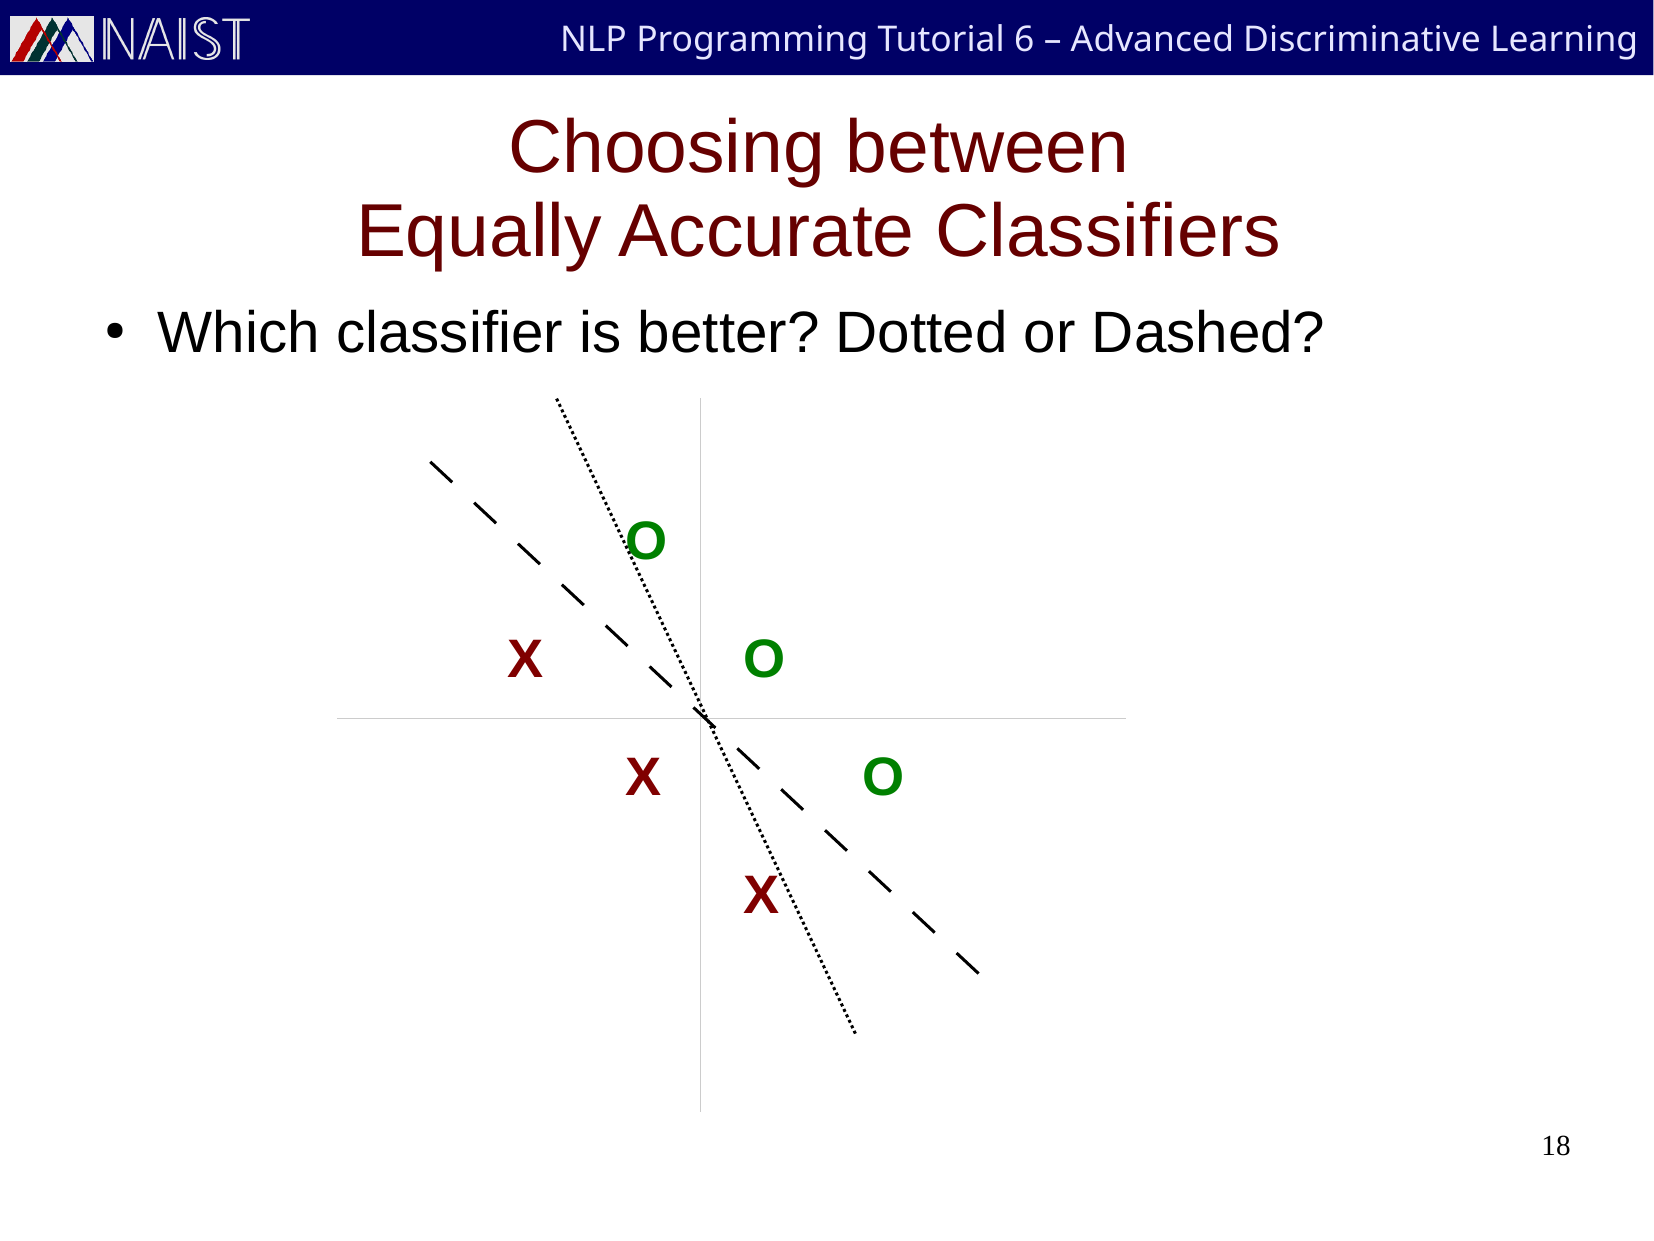

# Choosing between Equally Accurate Classifiers
Which classifier is better? Dotted or Dashed?
O
X
O
X
O
X
18